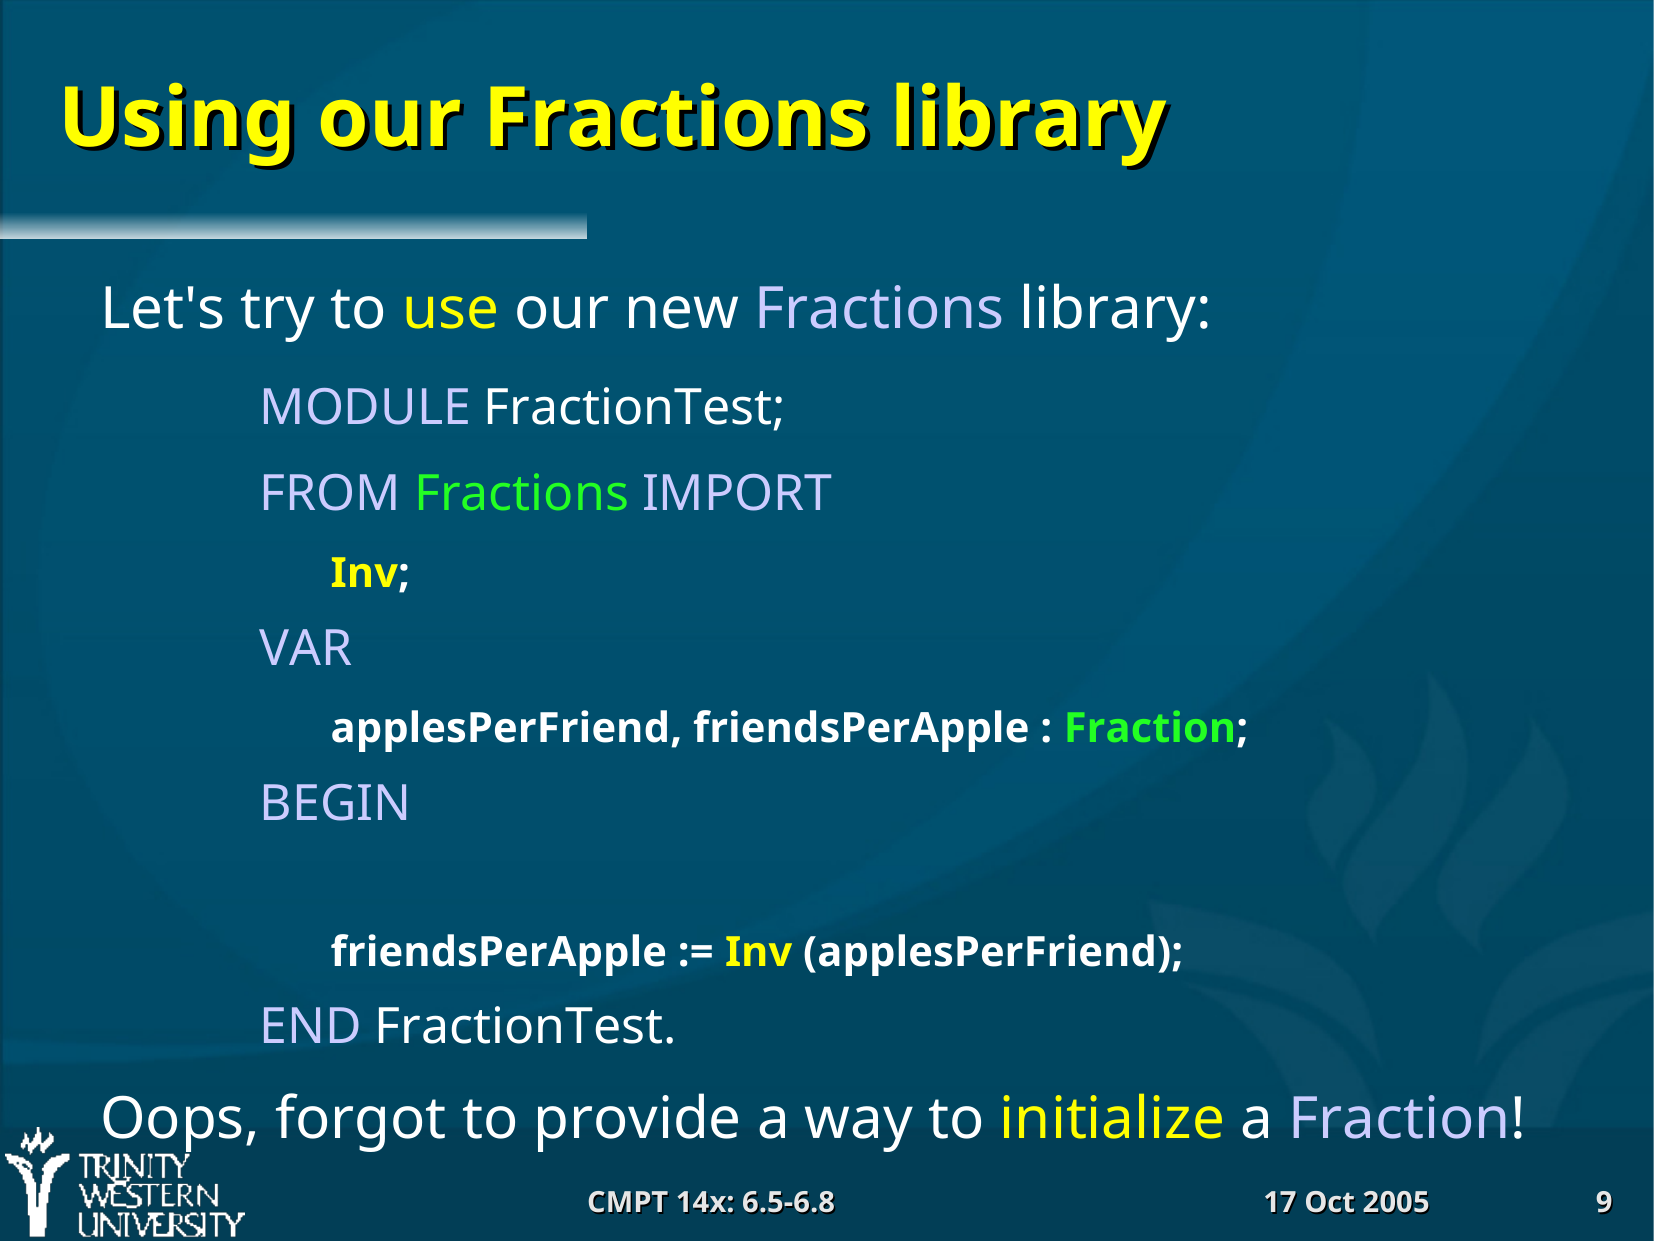

# Using our Fractions library
Let's try to use our new Fractions library:
MODULE FractionTest;
FROM Fractions IMPORT
Inv;
VAR
applesPerFriend, friendsPerApple : Fraction;
BEGIN
friendsPerApple := Inv (applesPerFriend);
END FractionTest.
Oops, forgot to provide a way to initialize a Fraction!
CMPT 14x: 6.5-6.8
17 Oct 2005
9